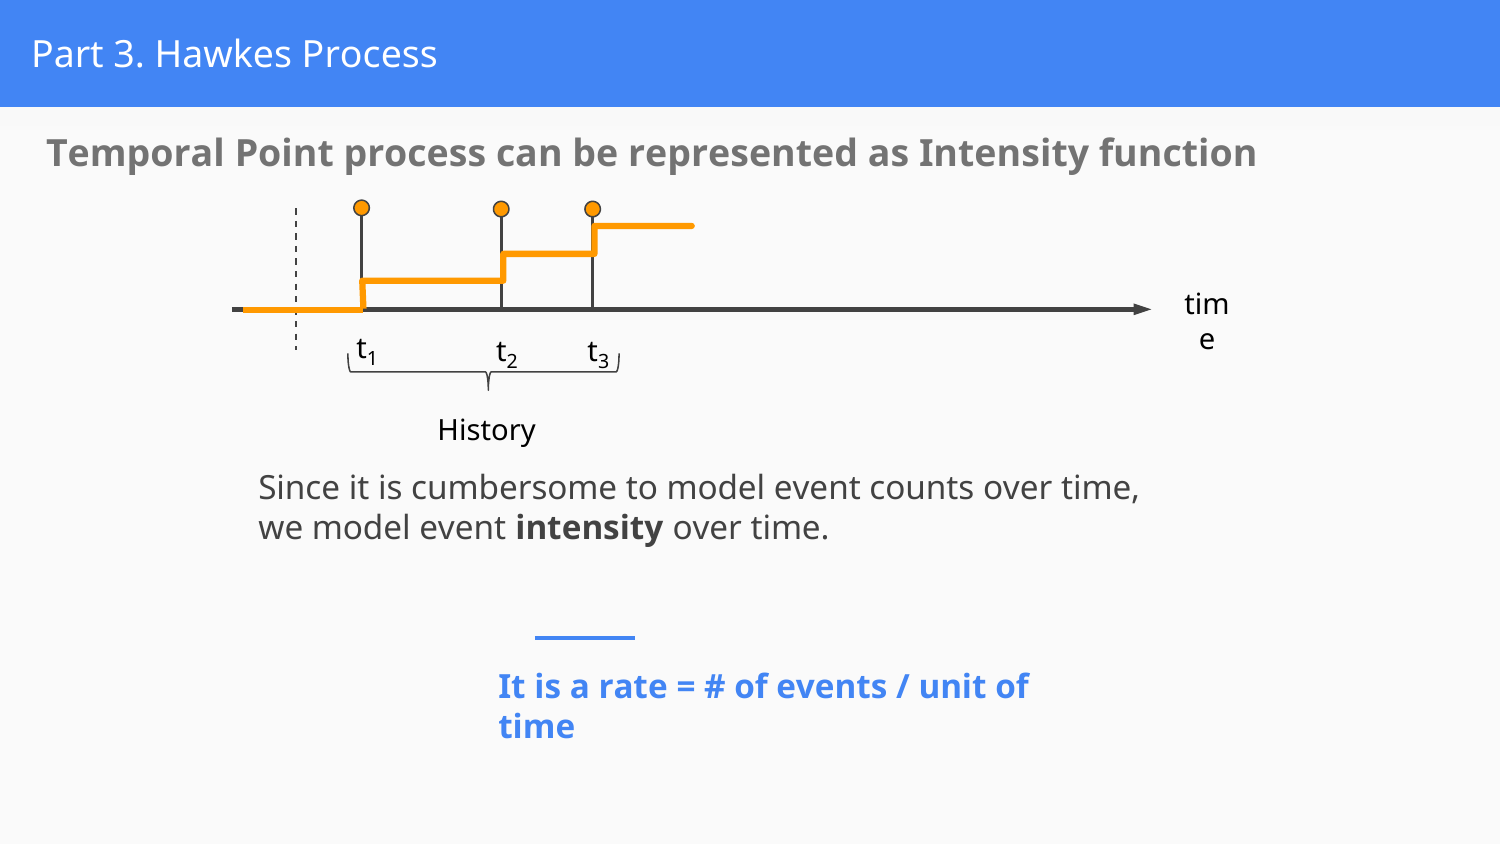

# Part 3. Hawkes Process
Temporal Point process can be represented as Intensity function
time
t1
t2
t3
History
Since it is cumbersome to model event counts over time,
we model event intensity over time.
It is a rate = # of events / unit of time